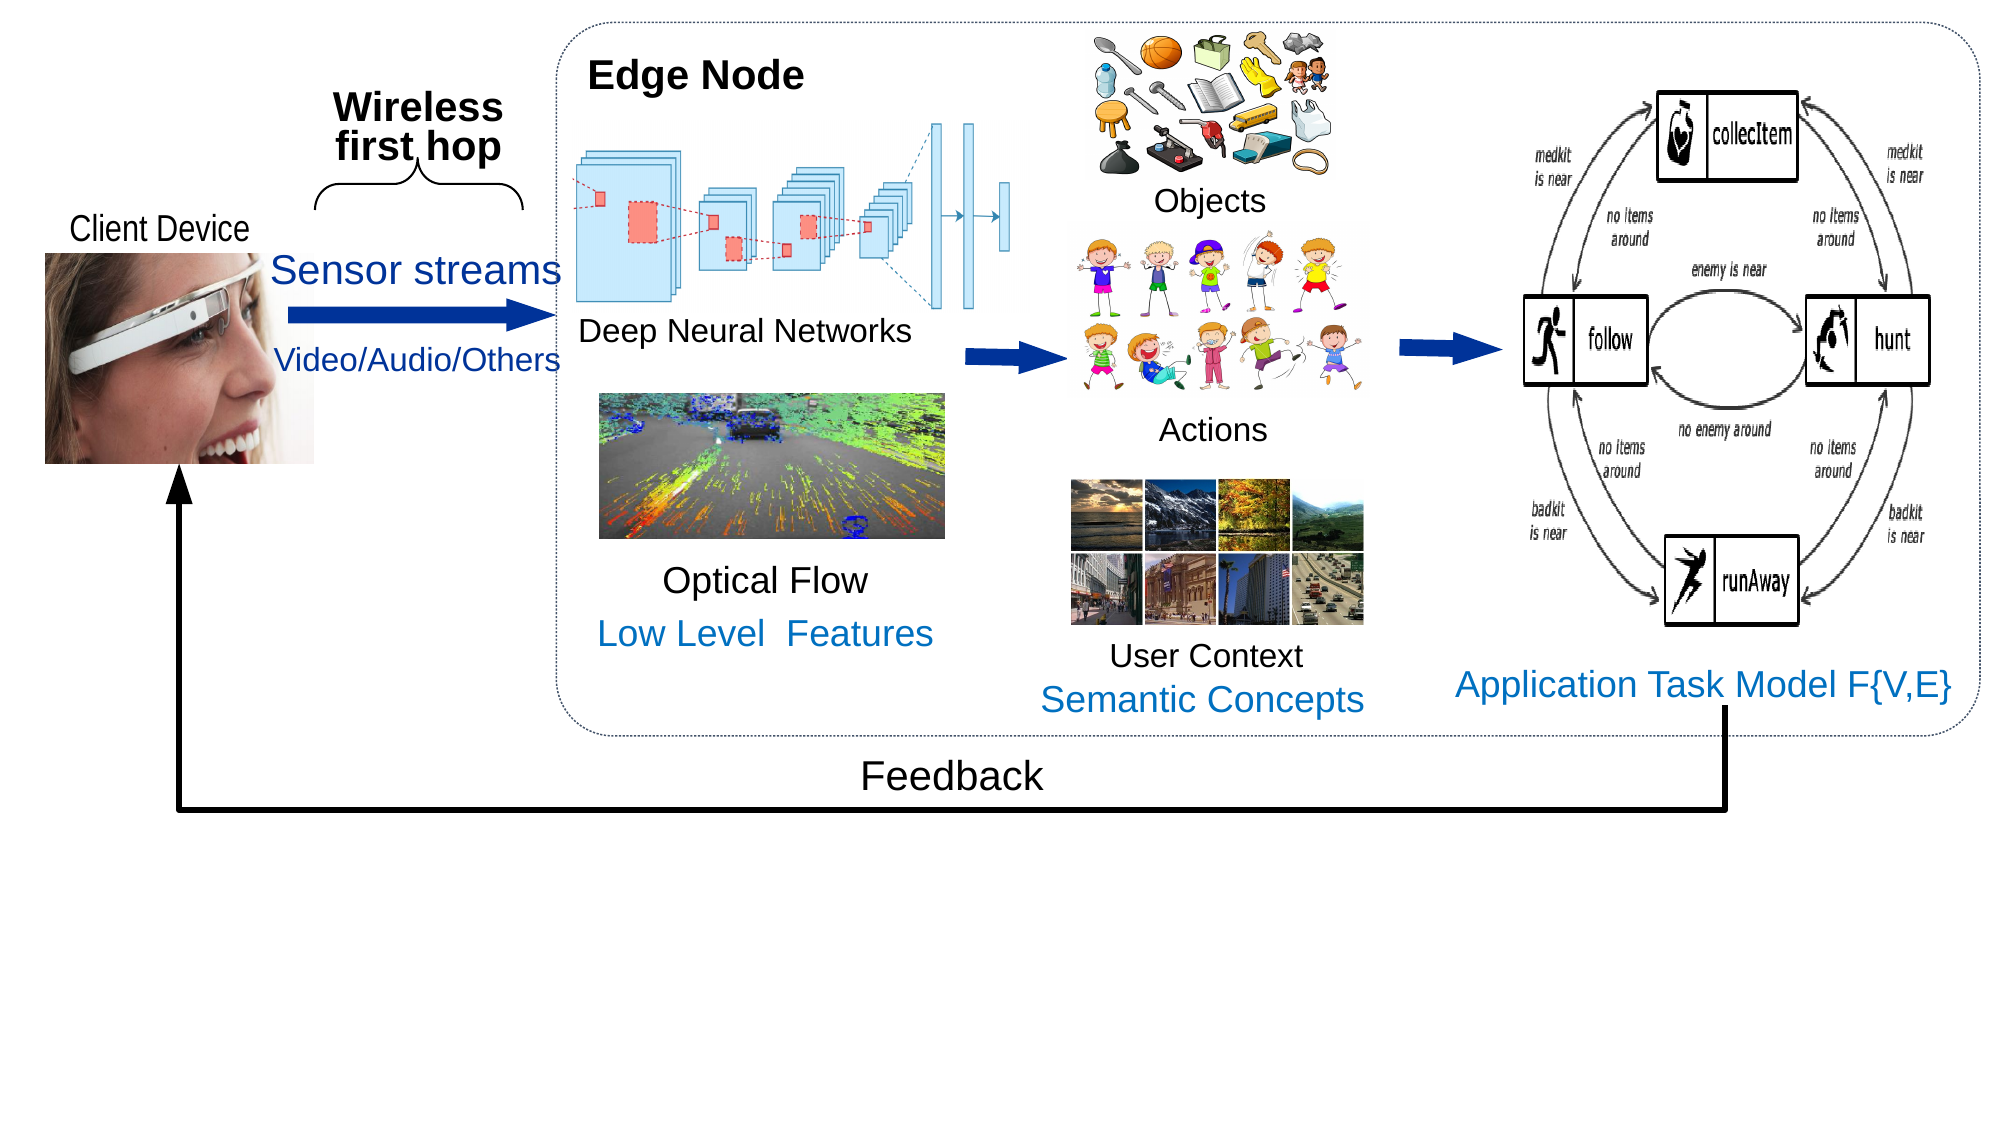

Objects
Edge Node
Wireless
first hop
Deep Neural Networks
Client Device
Actions
Sensor streams
Video/Audio/Others
User Context
Optical Flow
Low Level  Features
Application Task Model F{V,E}
Semantic Concepts